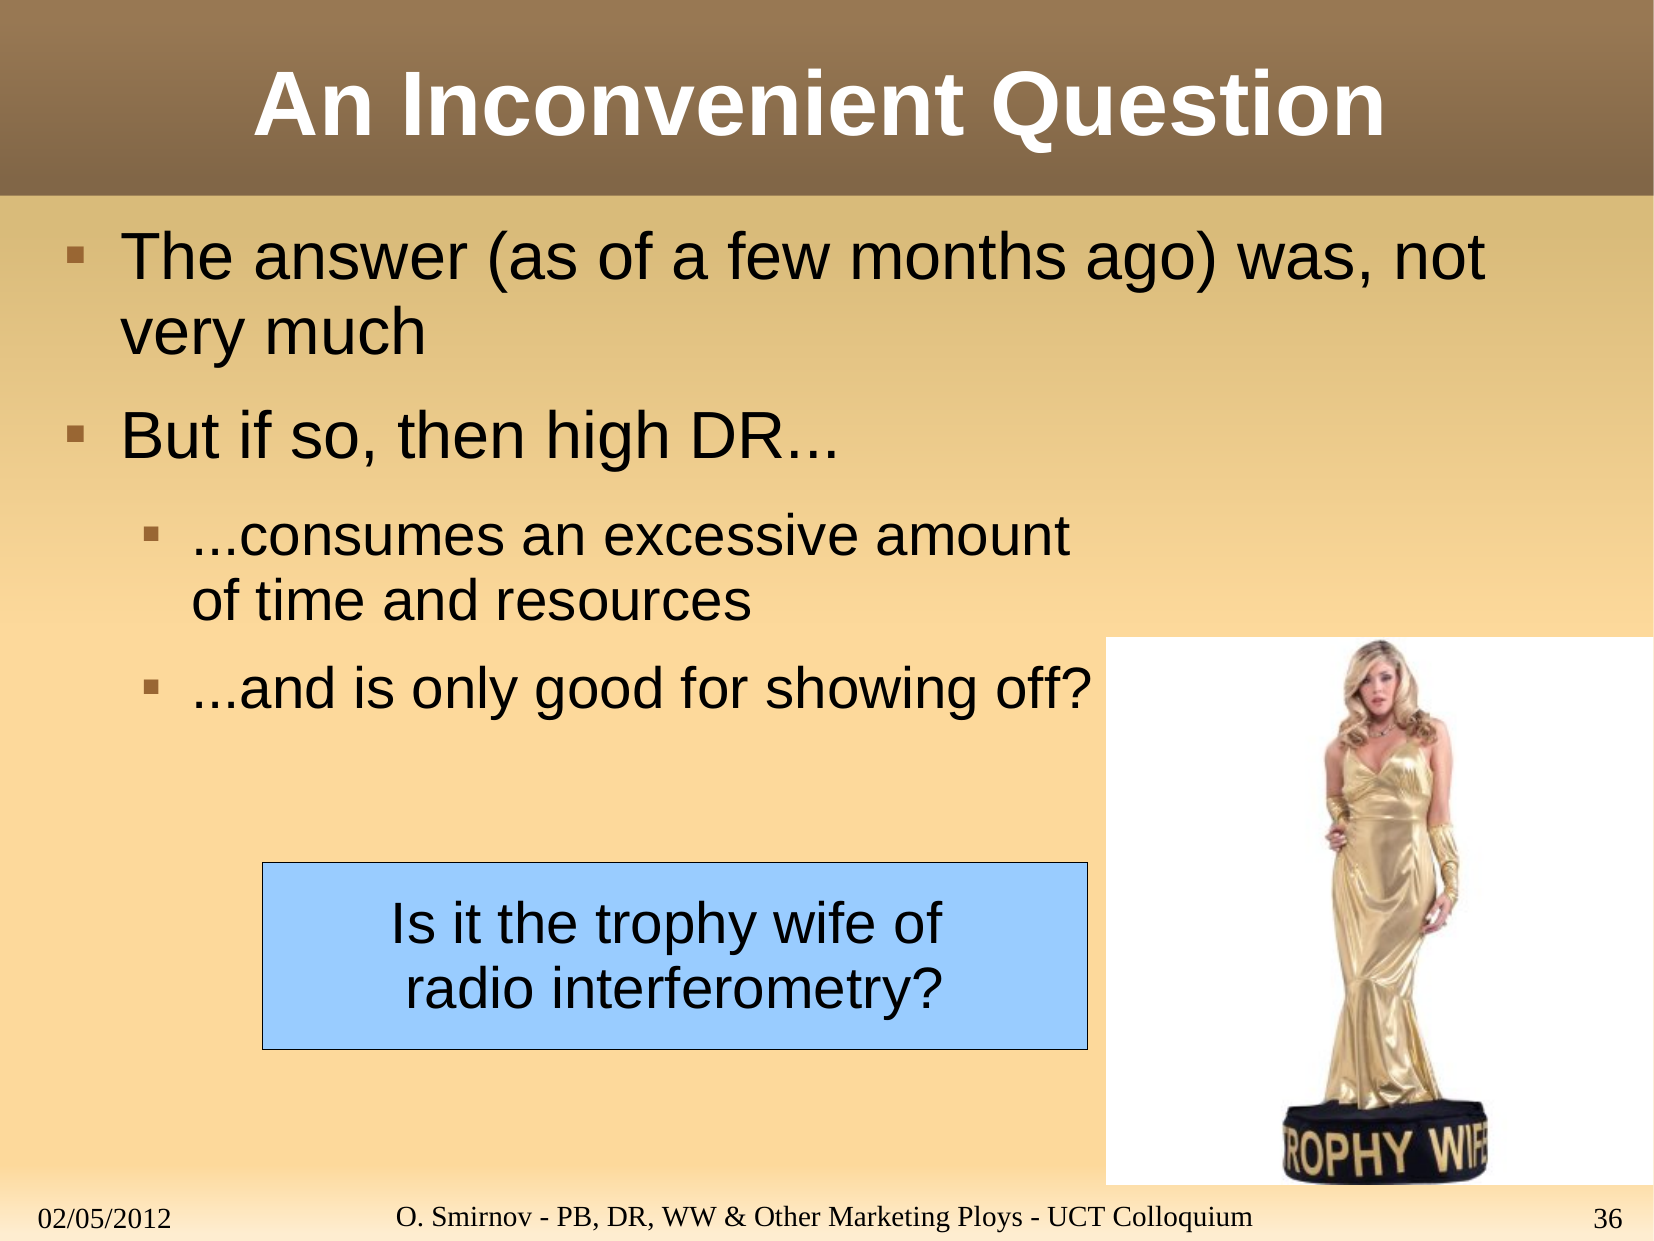

# An Inconvenient Question
The answer (as of a few months ago) was, not very much
But if so, then high DR...
...consumes an excessive amount
of time and resources
...and is only good for showing off?
Is it the trophy wife of
radio interferometry?
O. Smirnov - PB, DR, WW & Other Marketing Ploys - UCT Colloquium
02/05/2012
36